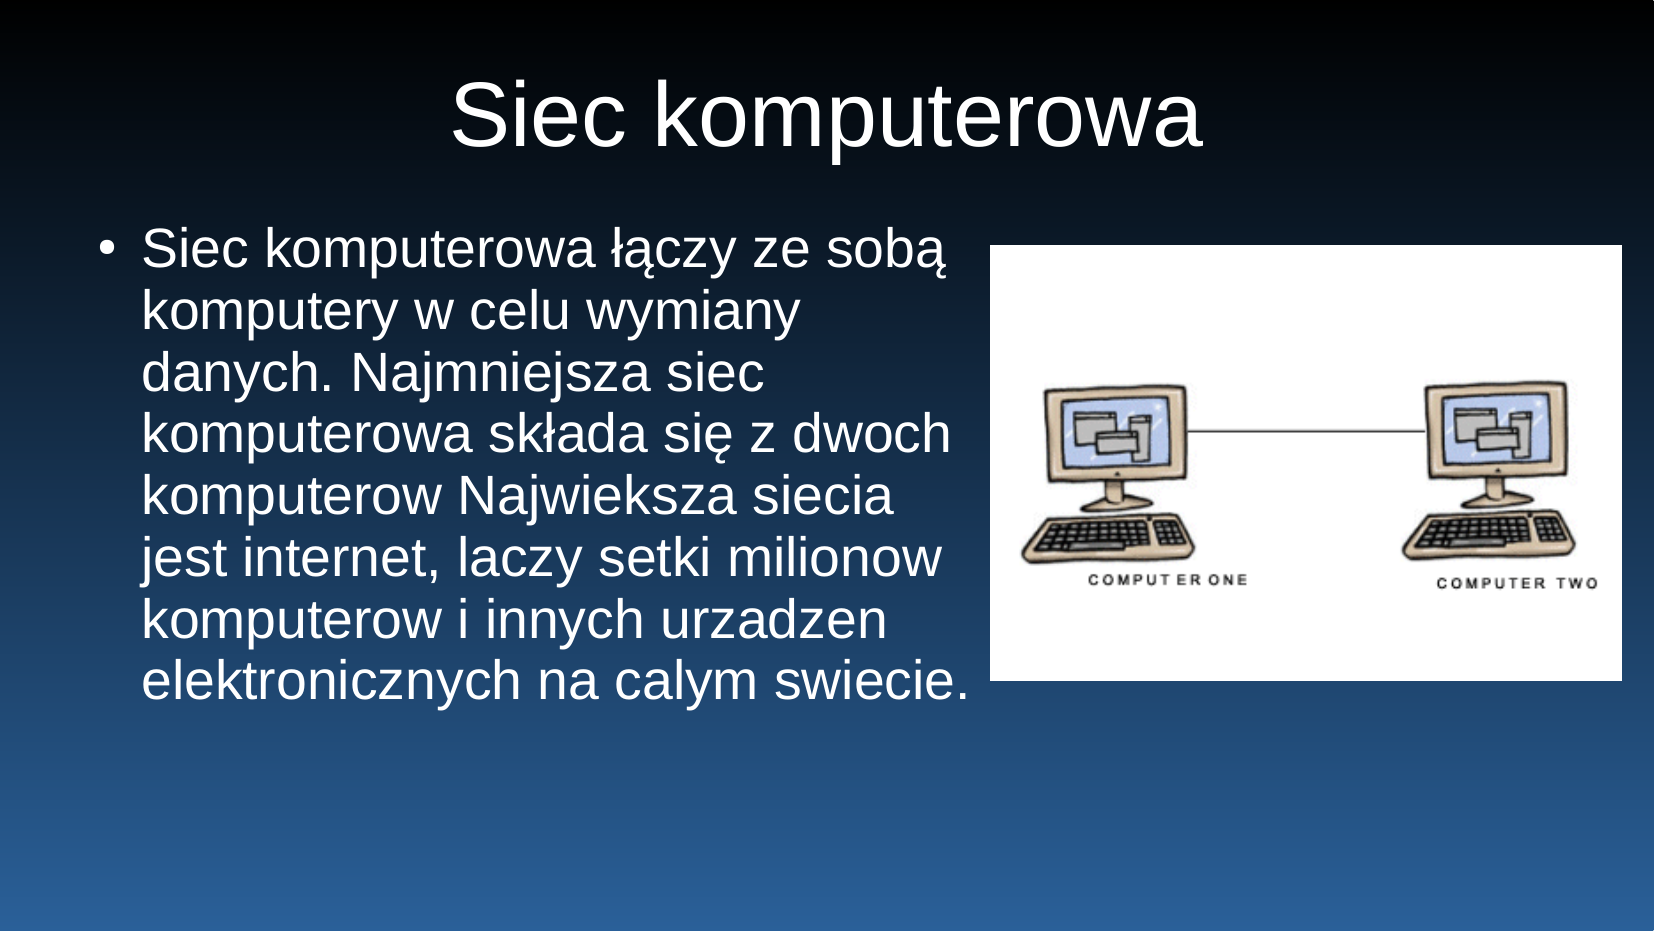

# Siec komputerowa
Siec komputerowa łączy ze sobą komputery w celu wymiany danych. Najmniejsza siec komputerowa składa się z dwoch komputerow Najwieksza siecia jest internet, laczy setki milionow komputerow i innych urzadzen elektronicznych na calym swiecie.